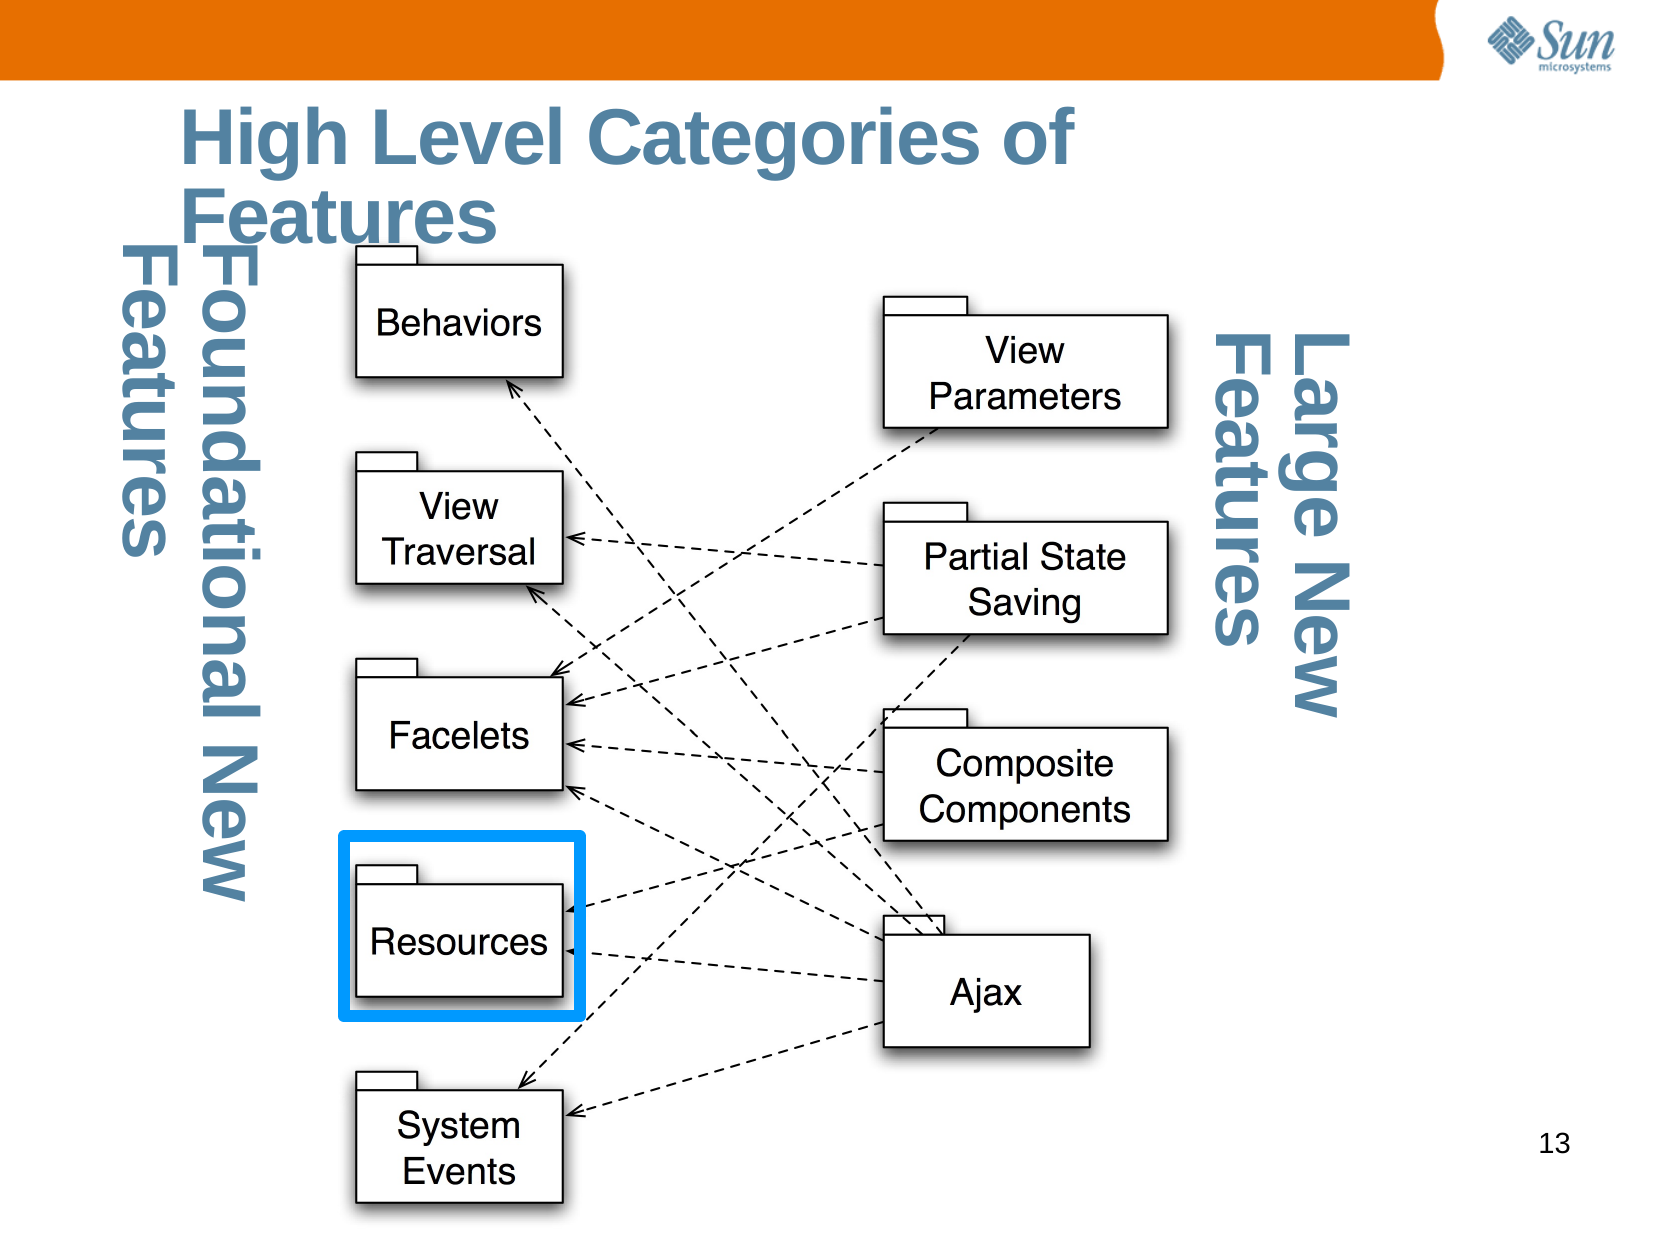

High Level Categories of Features
Large New Features
# Foundational New Features
13